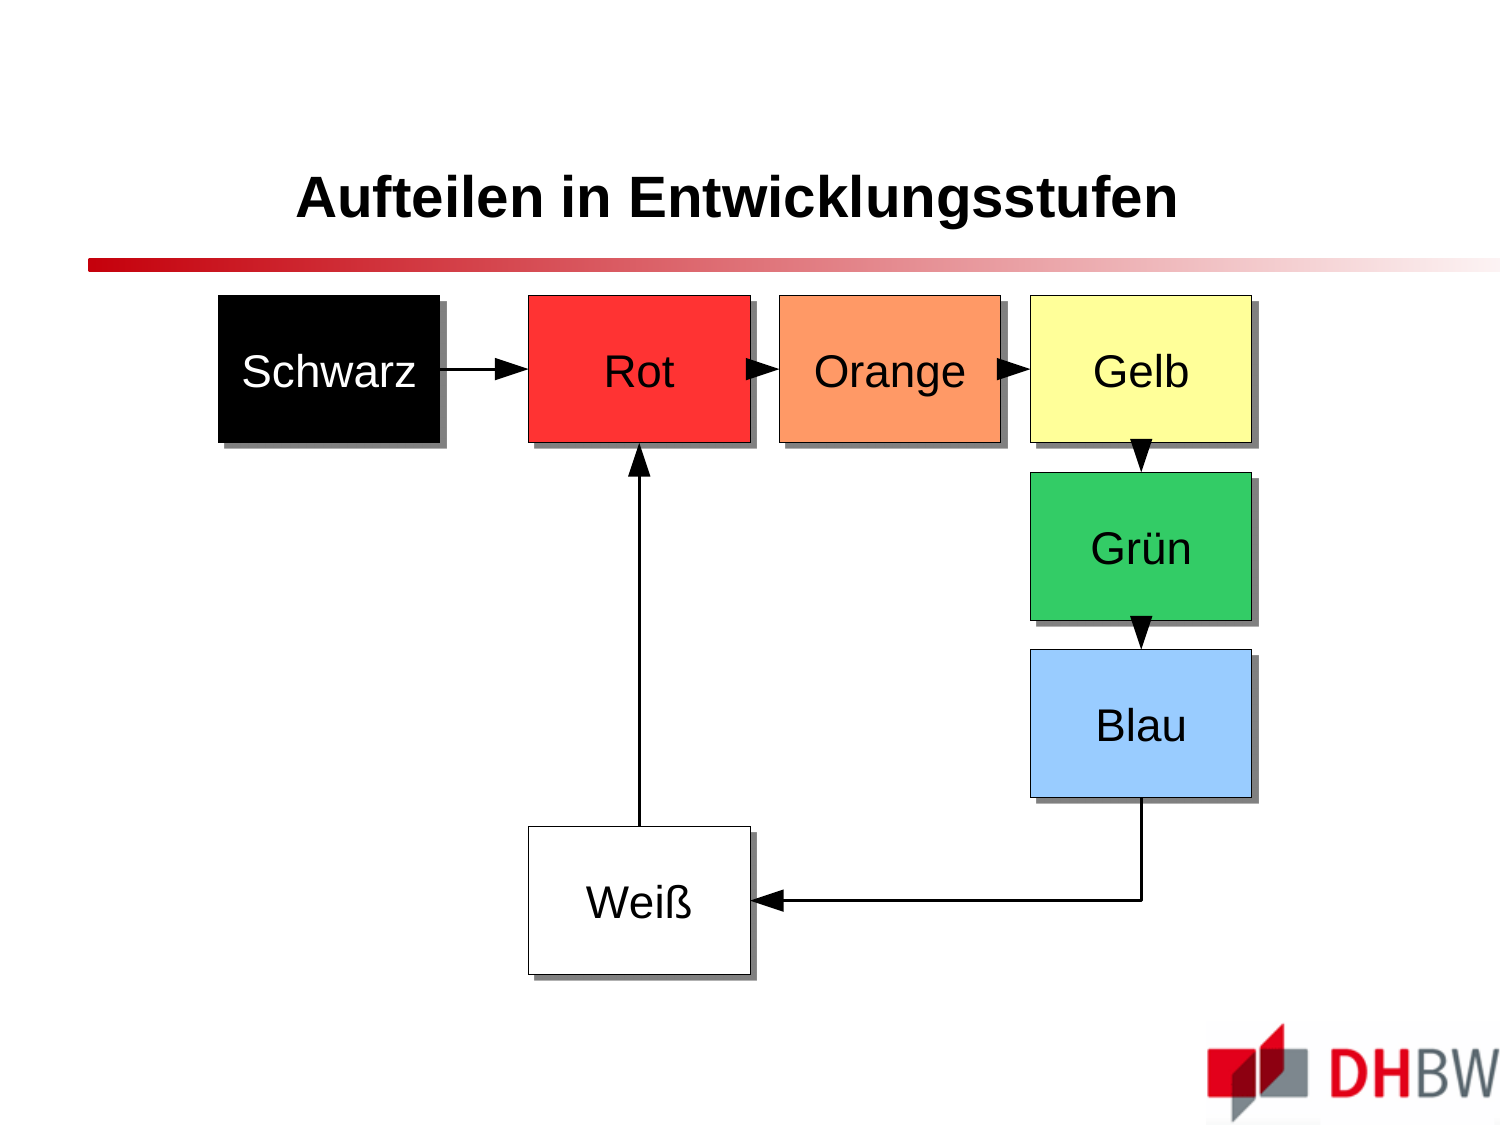

# Aufteilen in Entwicklungsstufen
Schwarz
Rot
Orange
Gelb
Grün
Blau
Weiß